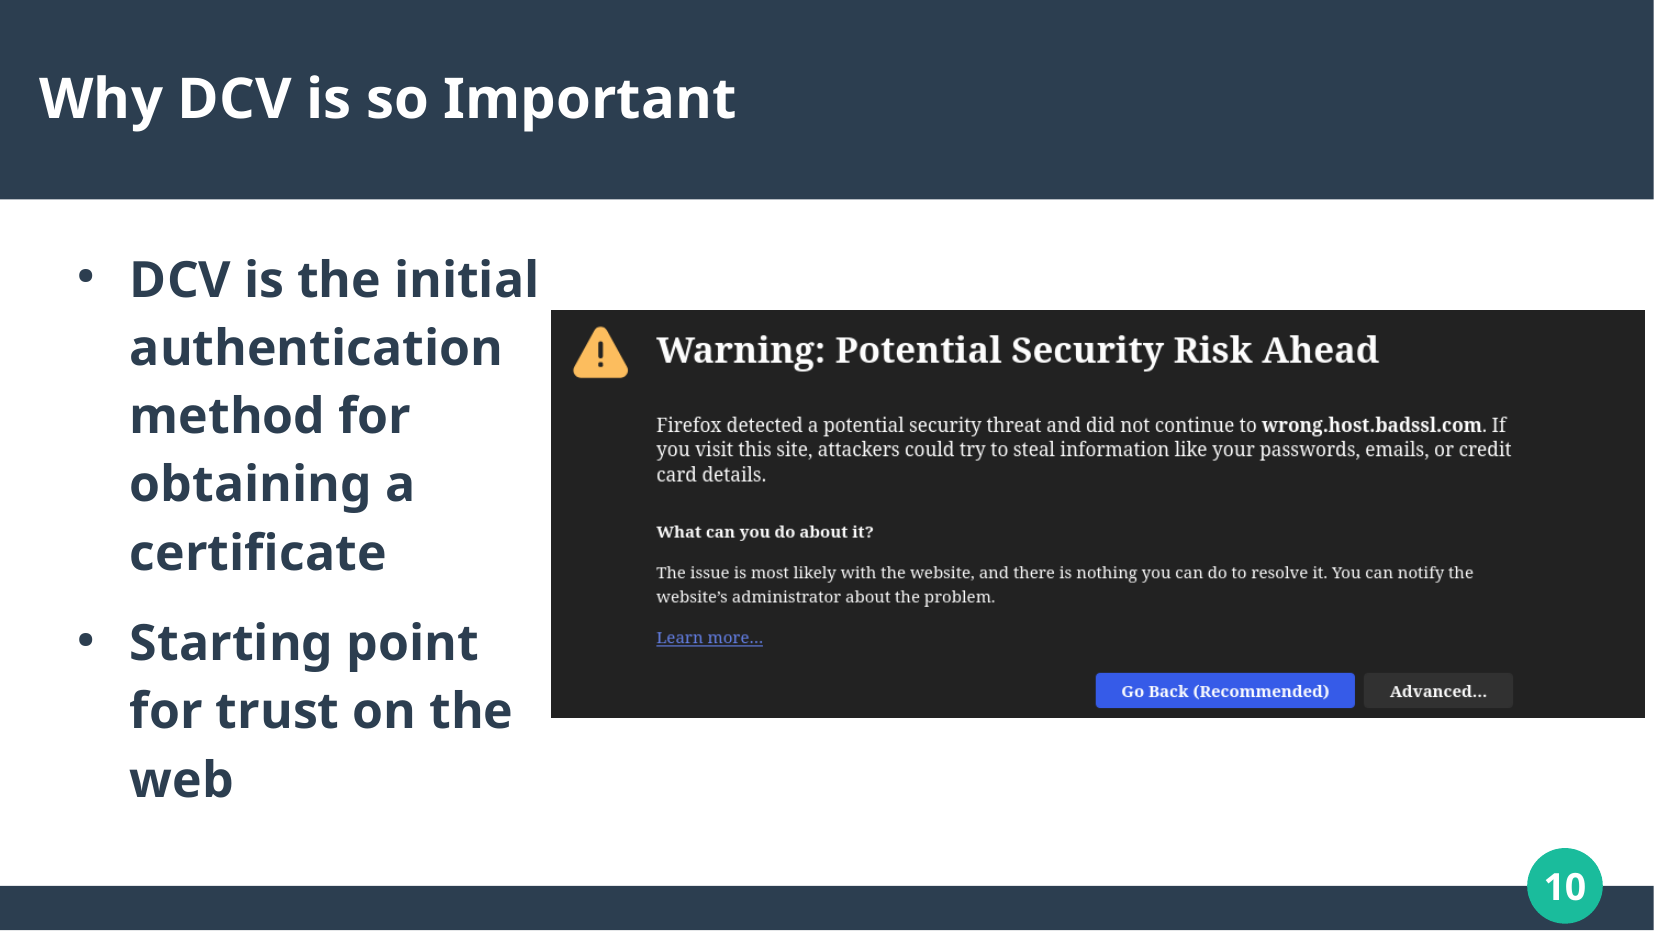

# Why DCV is so Important
DCV is the initial authentication method for obtaining a certificate
Starting point for trust on the web
10